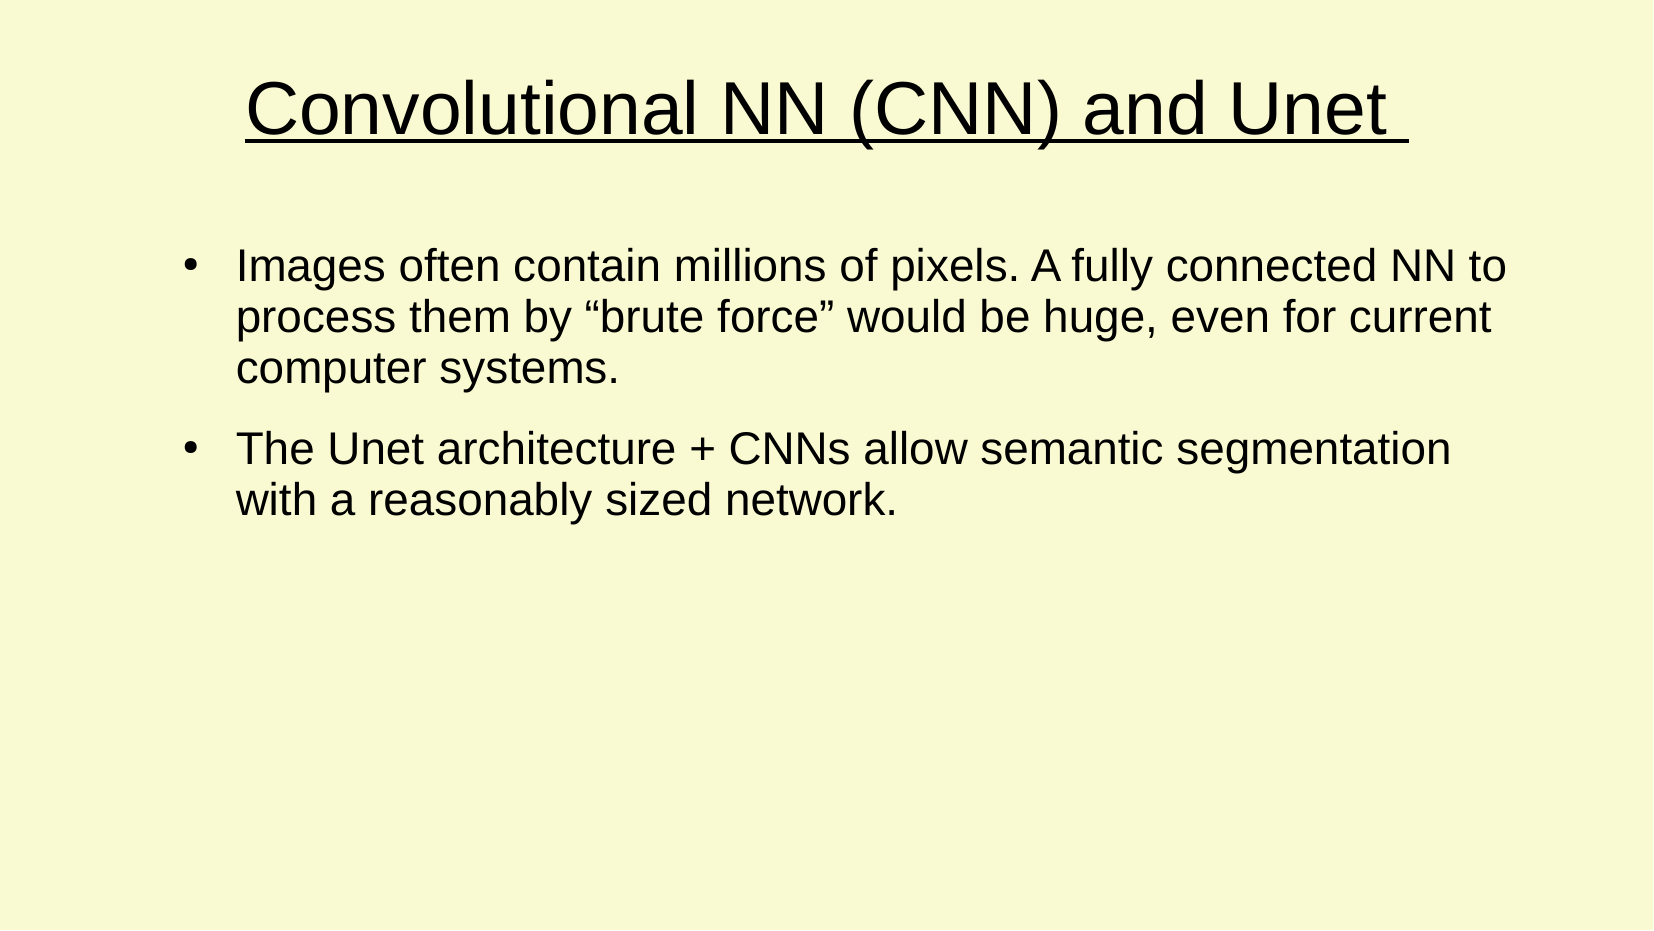

# Convolutional NN (CNN) and Unet
Images often contain millions of pixels. A fully connected NN to process them by “brute force” would be huge, even for current computer systems.
The Unet architecture + CNNs allow semantic segmentation with a reasonably sized network.